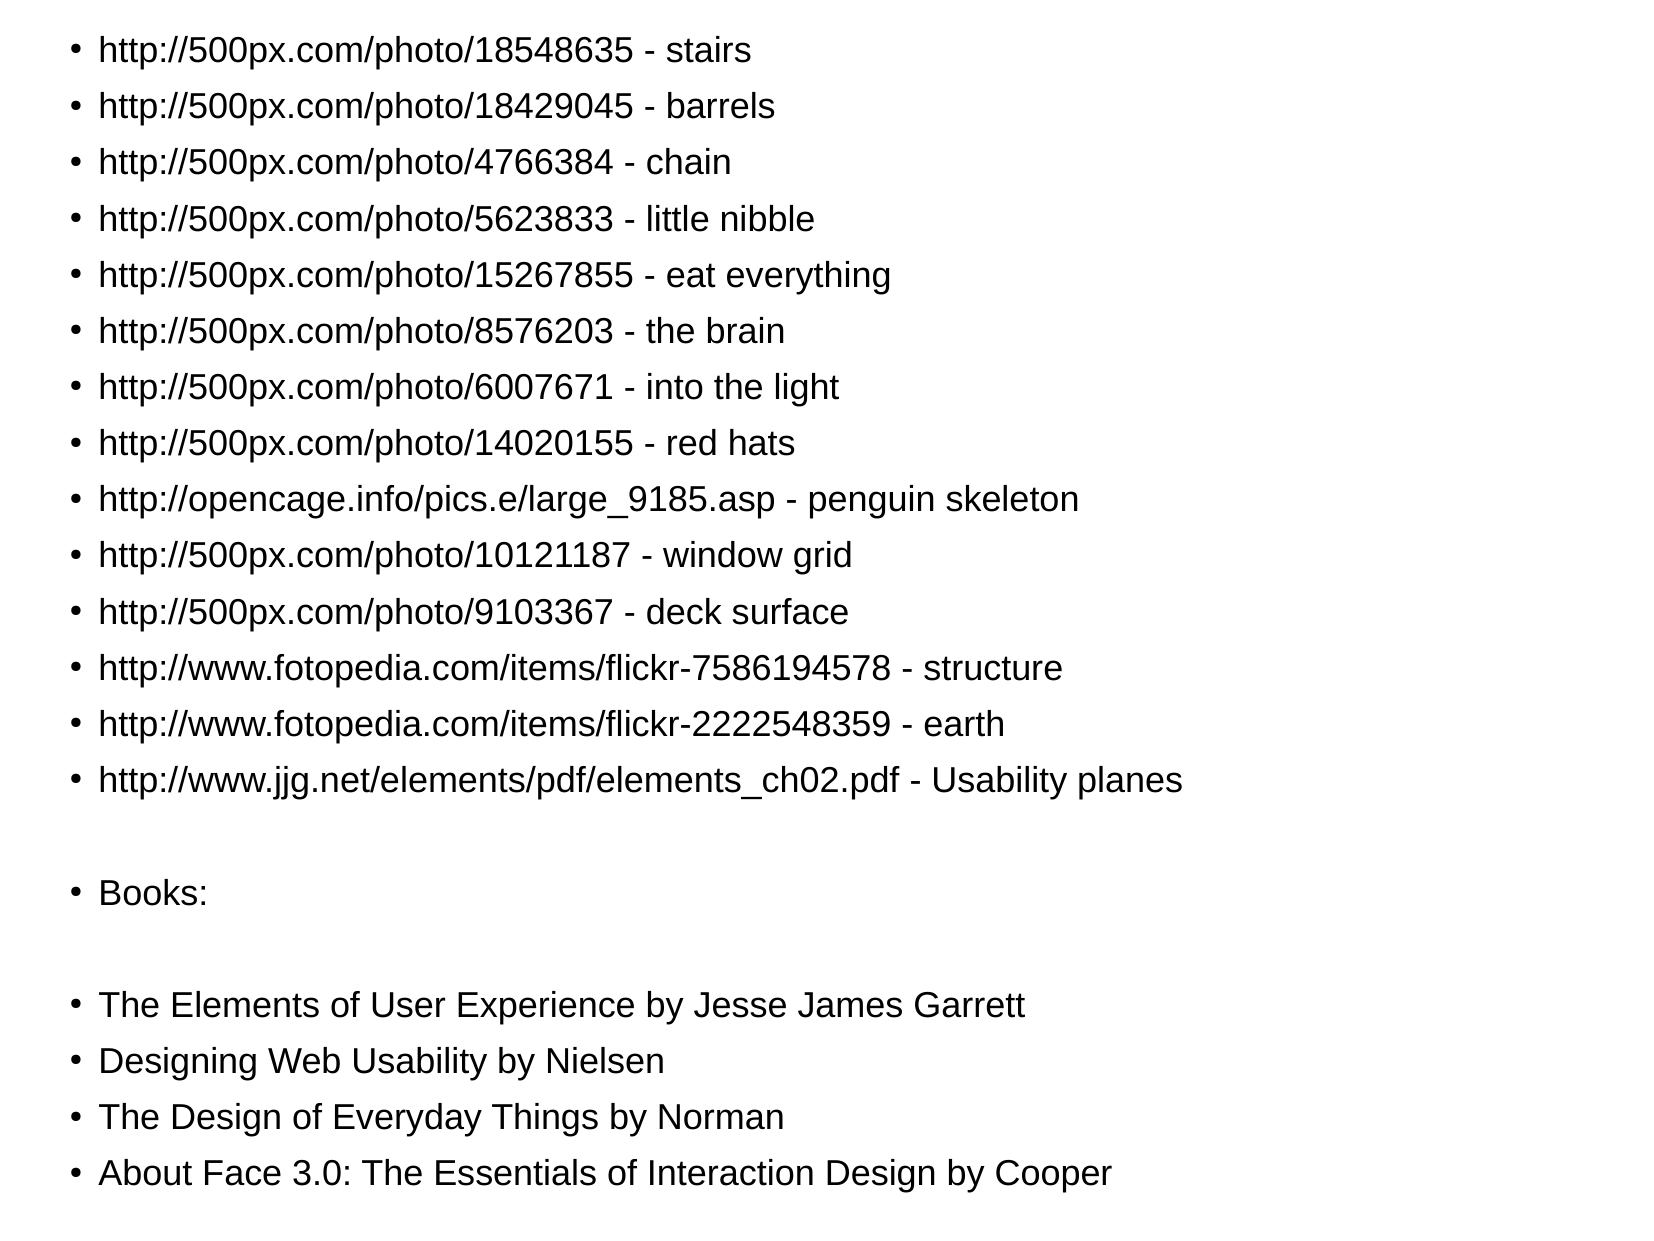

# http://500px.com/photo/18548635 - stairs
http://500px.com/photo/18429045 - barrels
http://500px.com/photo/4766384 - chain
http://500px.com/photo/5623833 - little nibble
http://500px.com/photo/15267855 - eat everything
http://500px.com/photo/8576203 - the brain
http://500px.com/photo/6007671 - into the light
http://500px.com/photo/14020155 - red hats
http://opencage.info/pics.e/large_9185.asp - penguin skeleton
http://500px.com/photo/10121187 - window grid
http://500px.com/photo/9103367 - deck surface
http://www.fotopedia.com/items/flickr-7586194578 - structure
http://www.fotopedia.com/items/flickr-2222548359 - earth
http://www.jjg.net/elements/pdf/elements_ch02.pdf - Usability planes
Books:
The Elements of User Experience by Jesse James Garrett
Designing Web Usability by Nielsen
The Design of Everyday Things by Norman
About Face 3.0: The Essentials of Interaction Design by Cooper